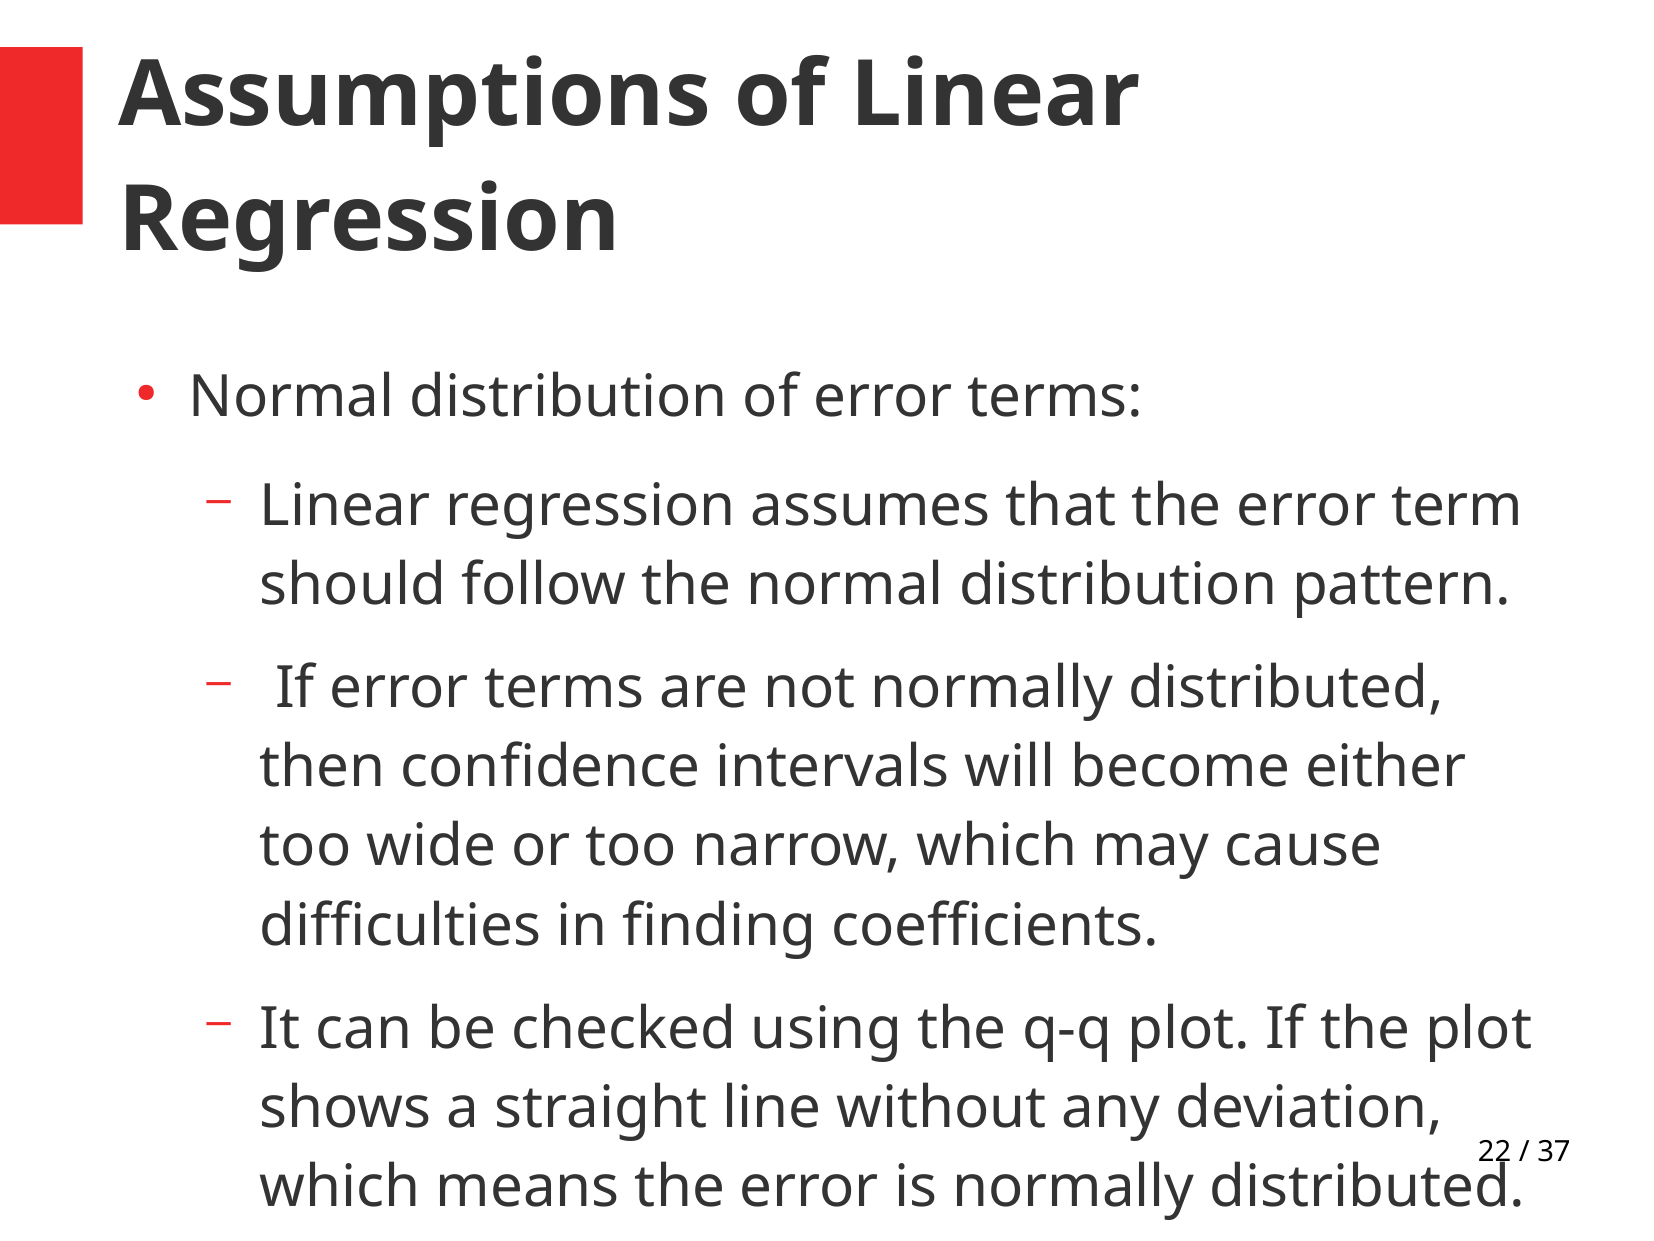

# Assumptions of Linear Regression
Normal distribution of error terms:
Linear regression assumes that the error term should follow the normal distribution pattern.
 If error terms are not normally distributed, then confidence intervals will become either too wide or too narrow, which may cause difficulties in finding coefficients.
It can be checked using the q-q plot. If the plot shows a straight line without any deviation, which means the error is normally distributed.
22